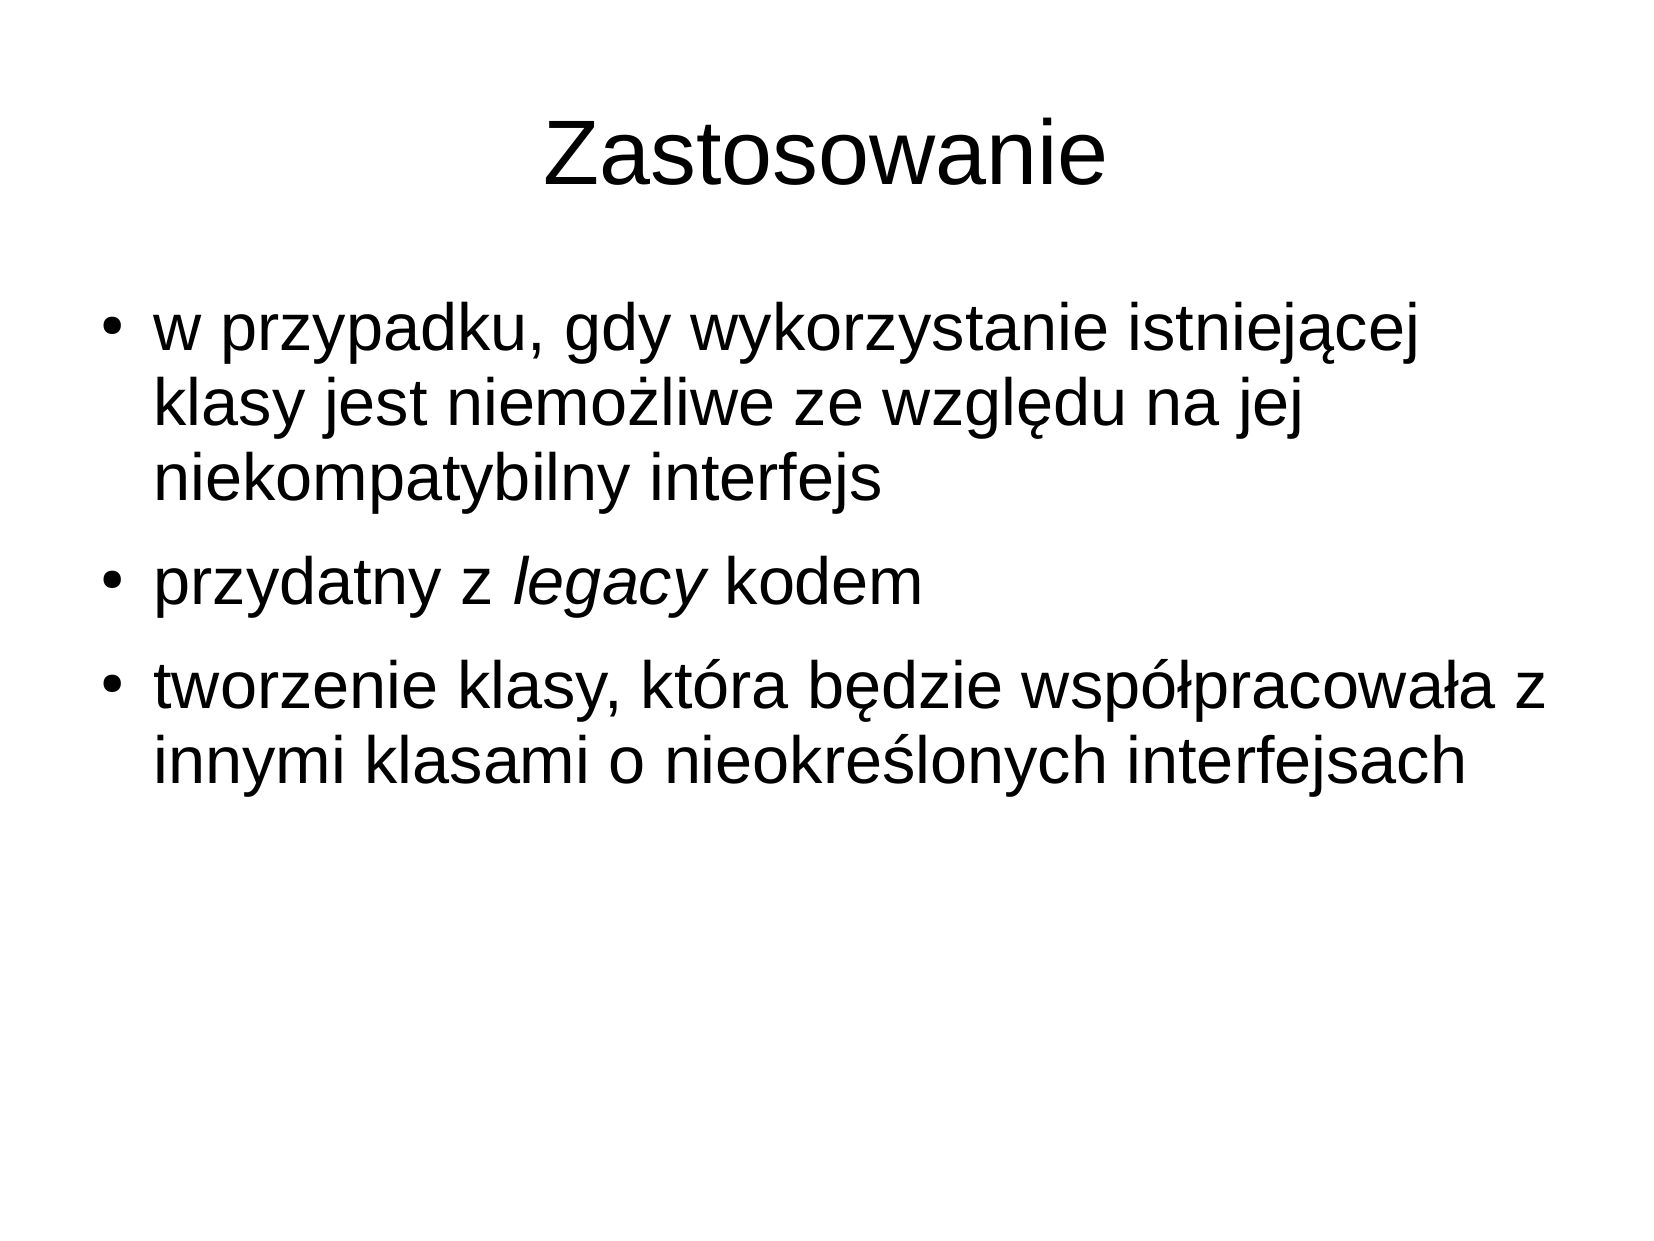

# Zastosowanie
w przypadku, gdy wykorzystanie istniejącej klasy jest niemożliwe ze względu na jej niekompatybilny interfejs
przydatny z legacy kodem
tworzenie klasy, która będzie współpracowała z innymi klasami o nieokreślonych interfejsach